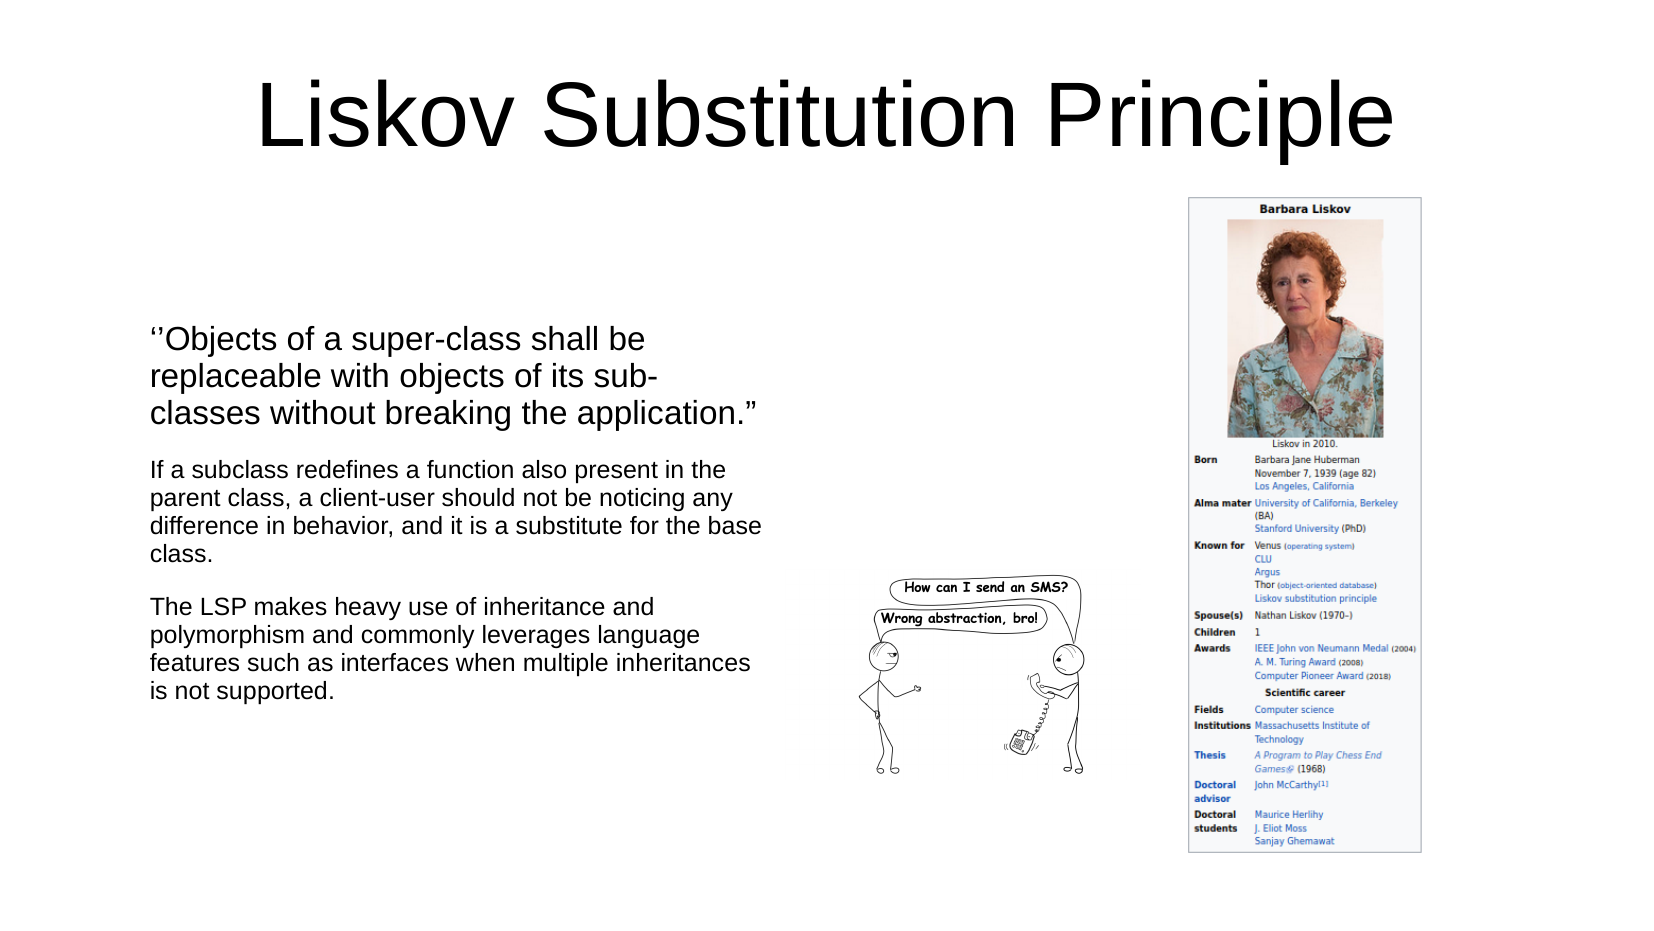

# Liskov Substitution Principle
‘’Objects of a super-class shall be replaceable with objects of its sub-classes without breaking the application.”
If a subclass redefines a function also present in the parent class, a client-user should not be noticing any difference in behavior, and it is a substitute for the base class.
The LSP makes heavy use of inheritance and polymorphism and commonly leverages language features such as interfaces when multiple inheritances is not supported.